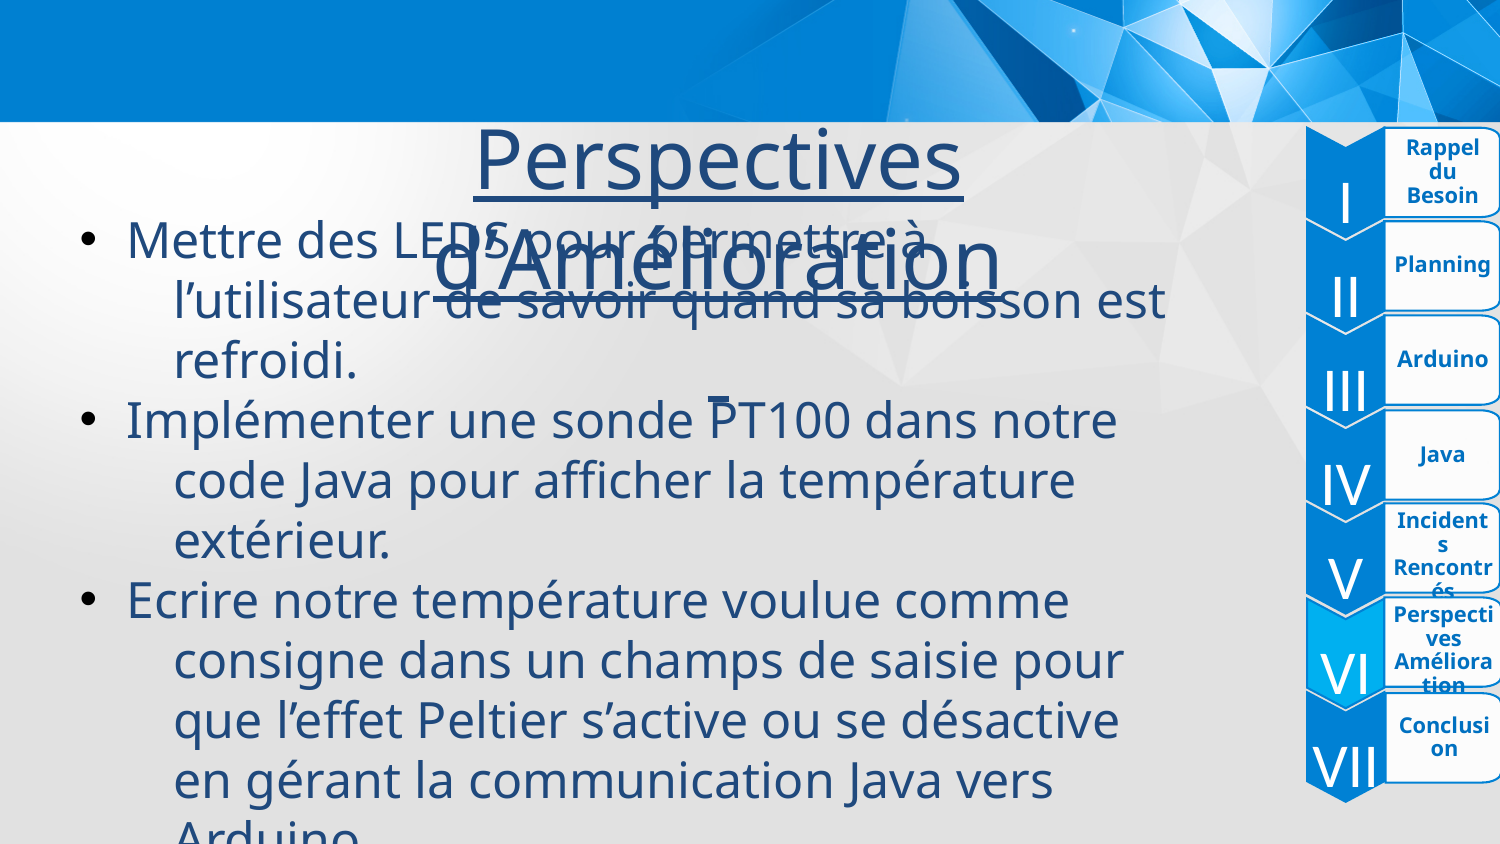

Perspectives d’Amélioration
I
Rappel du Besoin
Mettre des LEDS pour permettre à l’utilisateur de savoir quand sa boisson est refroidi.
Implémenter une sonde PT100 dans notre code Java pour afficher la température extérieur.
Ecrire notre température voulue comme consigne dans un champs de saisie pour que l’effet Peltier s’active ou se désactive en gérant la communication Java vers Arduino.
Un graphique pour afficher nos courbes.
Autorégulation
Mettre une thermistance à la place de la sonde PT100.
Planning
II
Arduino
III
IV
Java
Incidents Rencontrés
V
Perspectives Amélioration
VI
VII
Conclusion